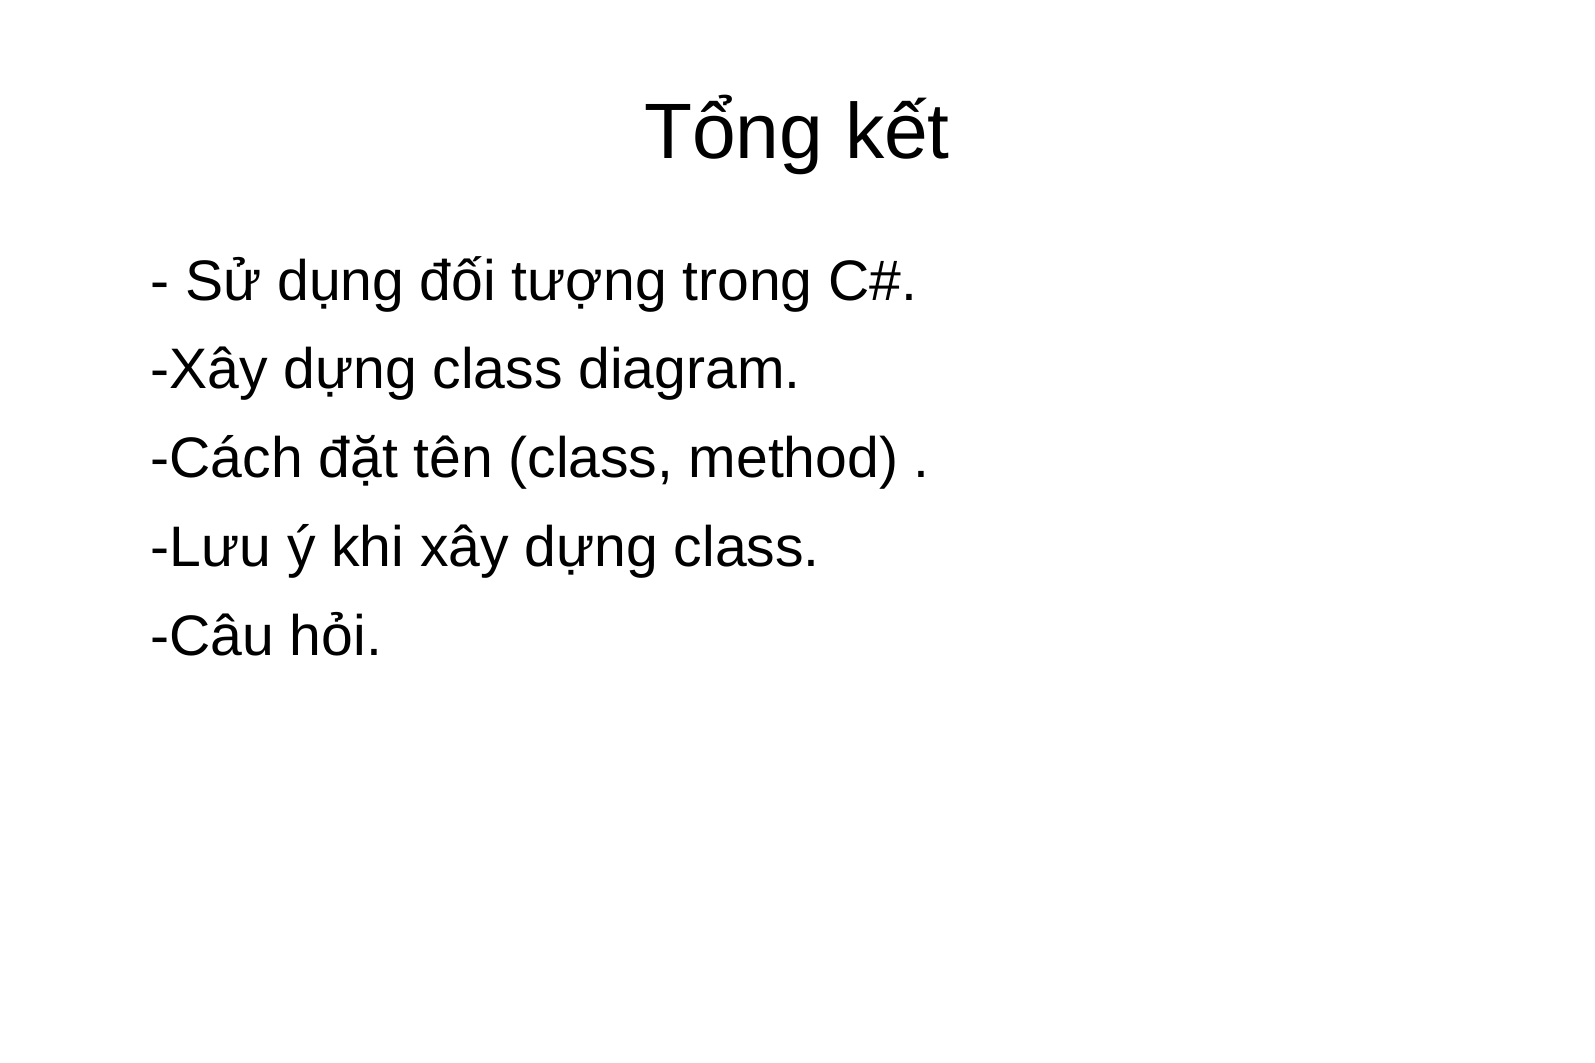

# Tổng kết
- Sử dụng đối tượng trong C#.
-Xây dựng class diagram.
-Cách đặt tên (class, method) .
-Lưu ý khi xây dựng class.
-Câu hỏi.